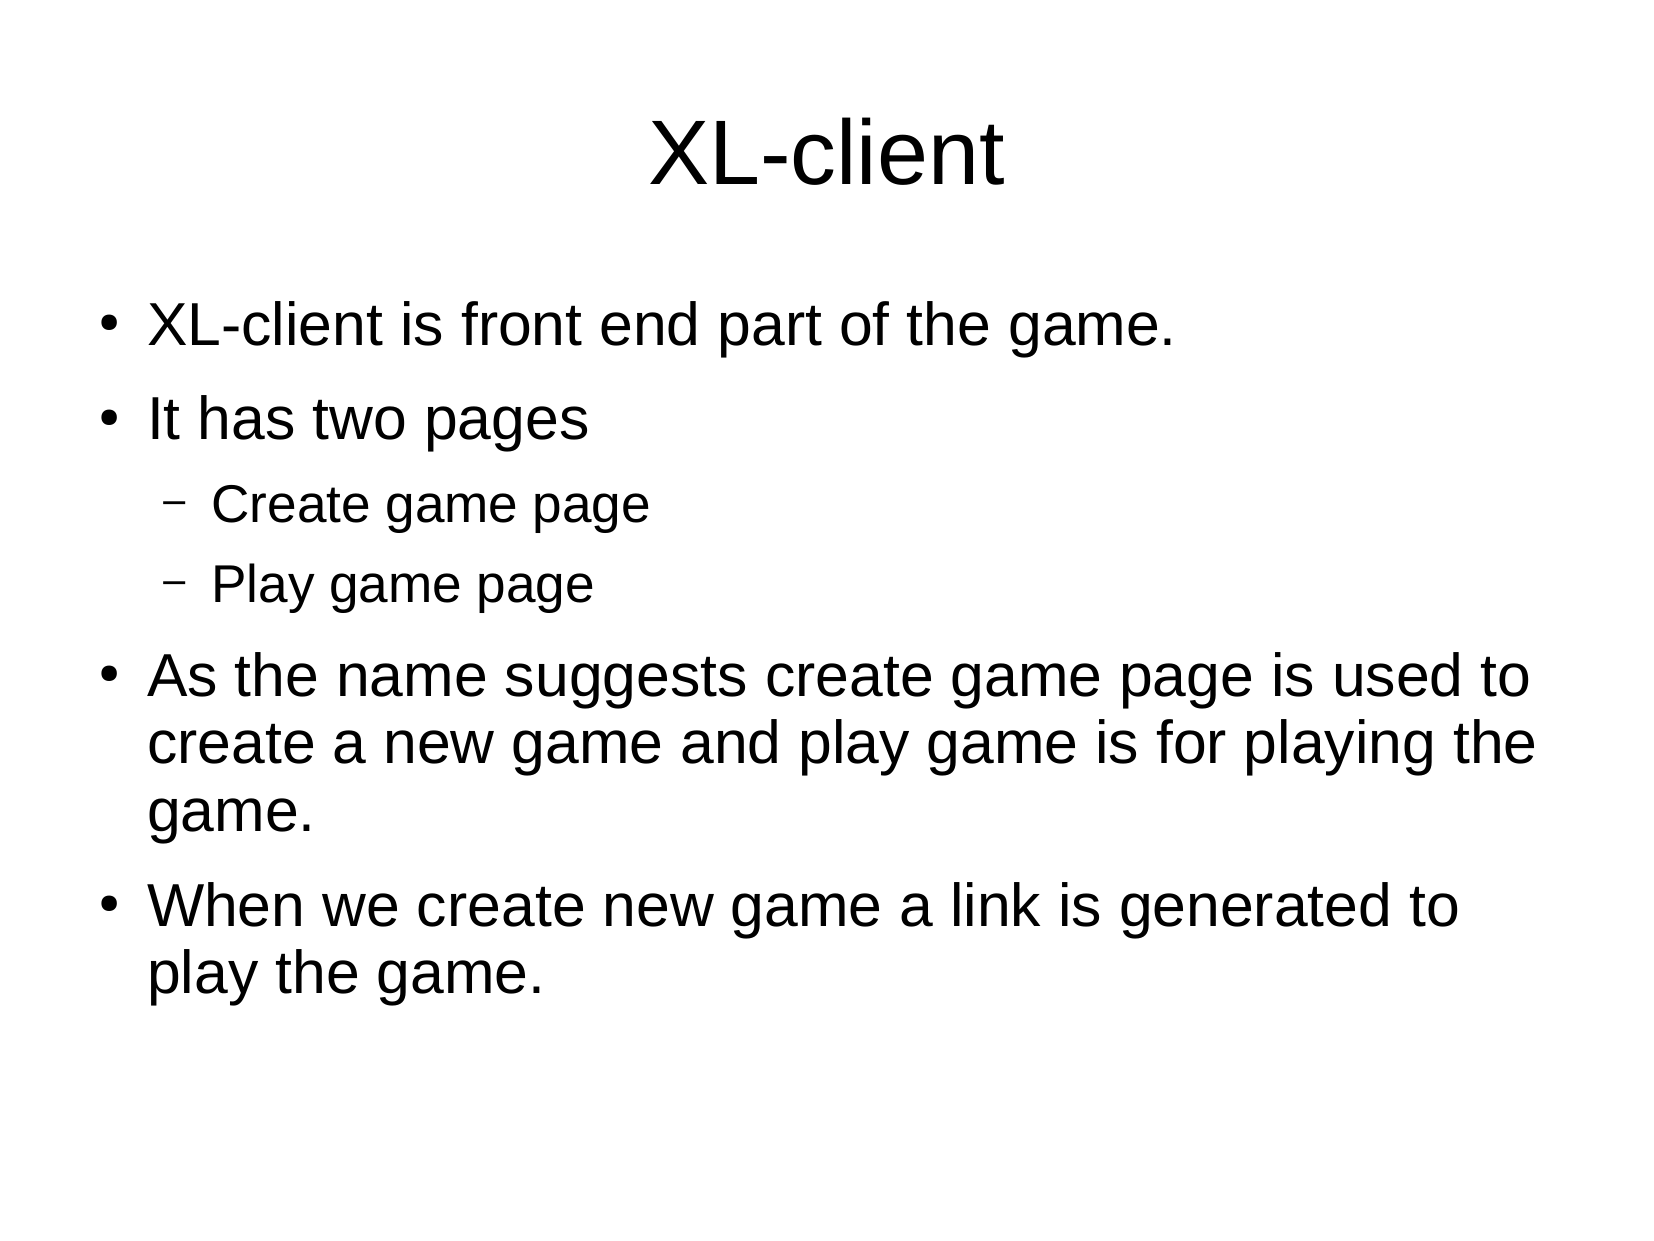

# XL-client
XL-client is front end part of the game.
It has two pages
Create game page
Play game page
As the name suggests create game page is used to create a new game and play game is for playing the game.
When we create new game a link is generated to play the game.